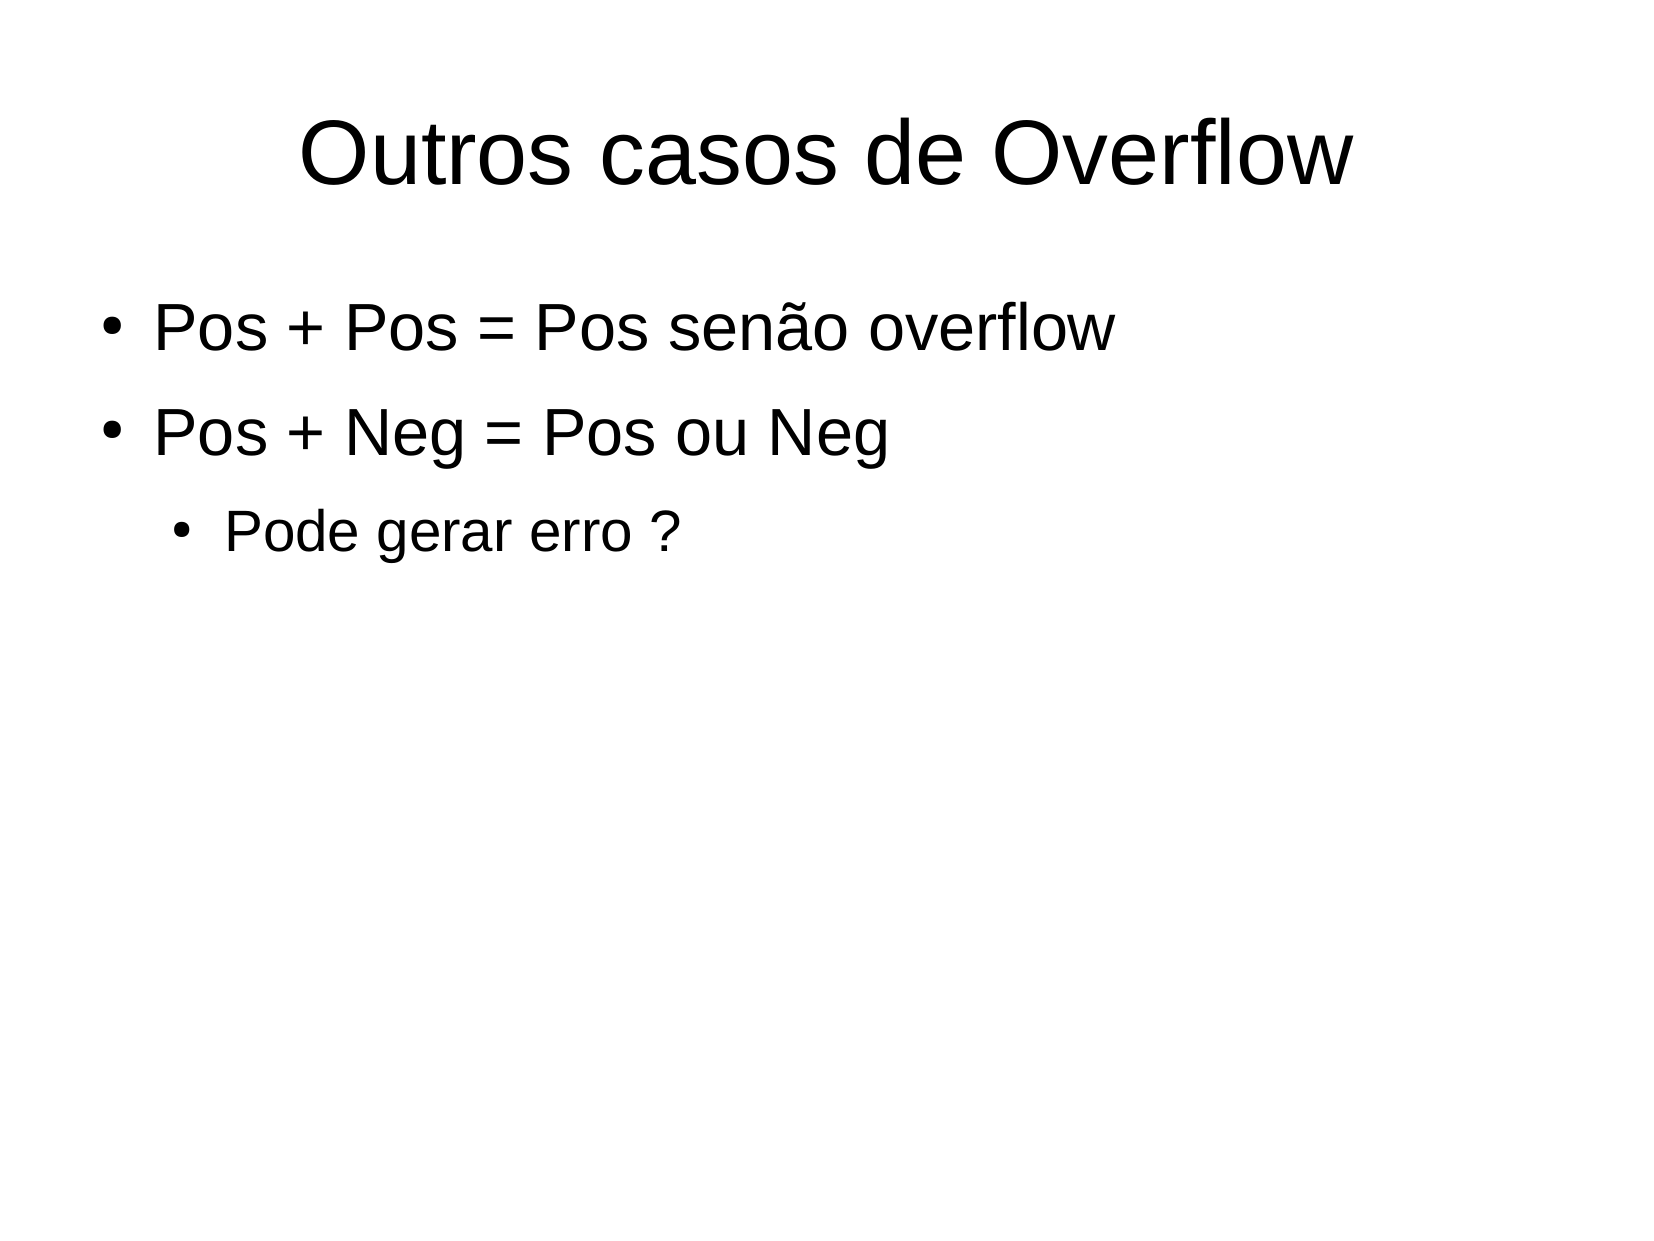

# Outros casos de Overflow
Pos + Pos = Pos senão overflow
Pos + Neg = Pos ou Neg
Pode gerar erro ?